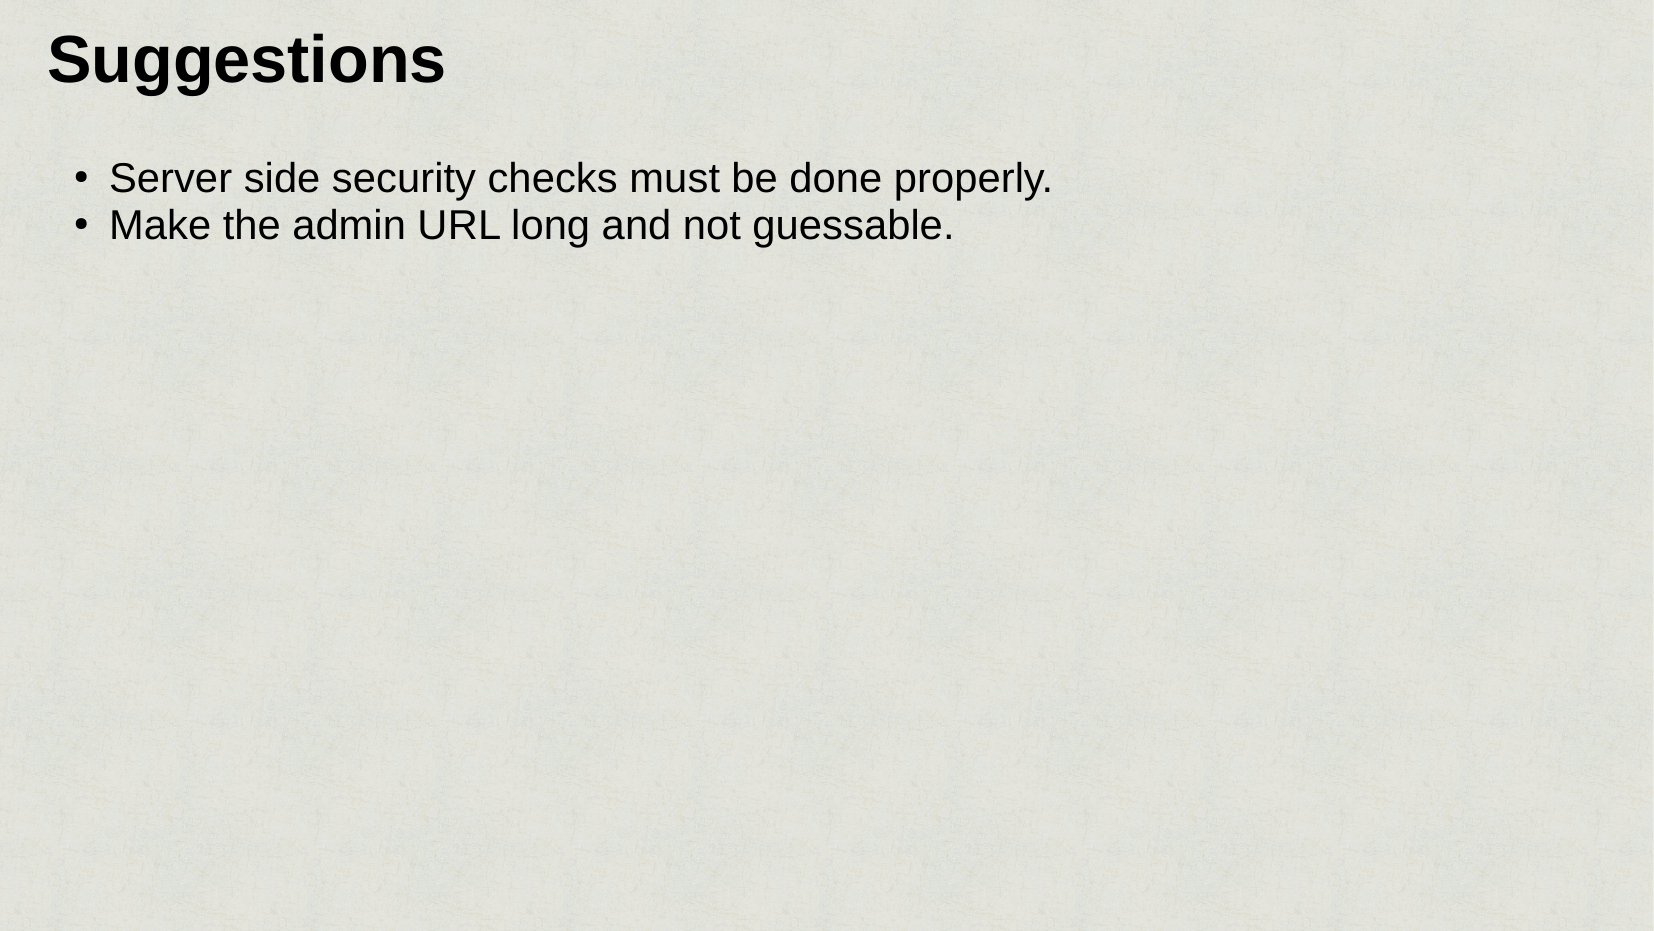

# Suggestions
Server side security checks must be done properly.
Make the admin URL long and not guessable.